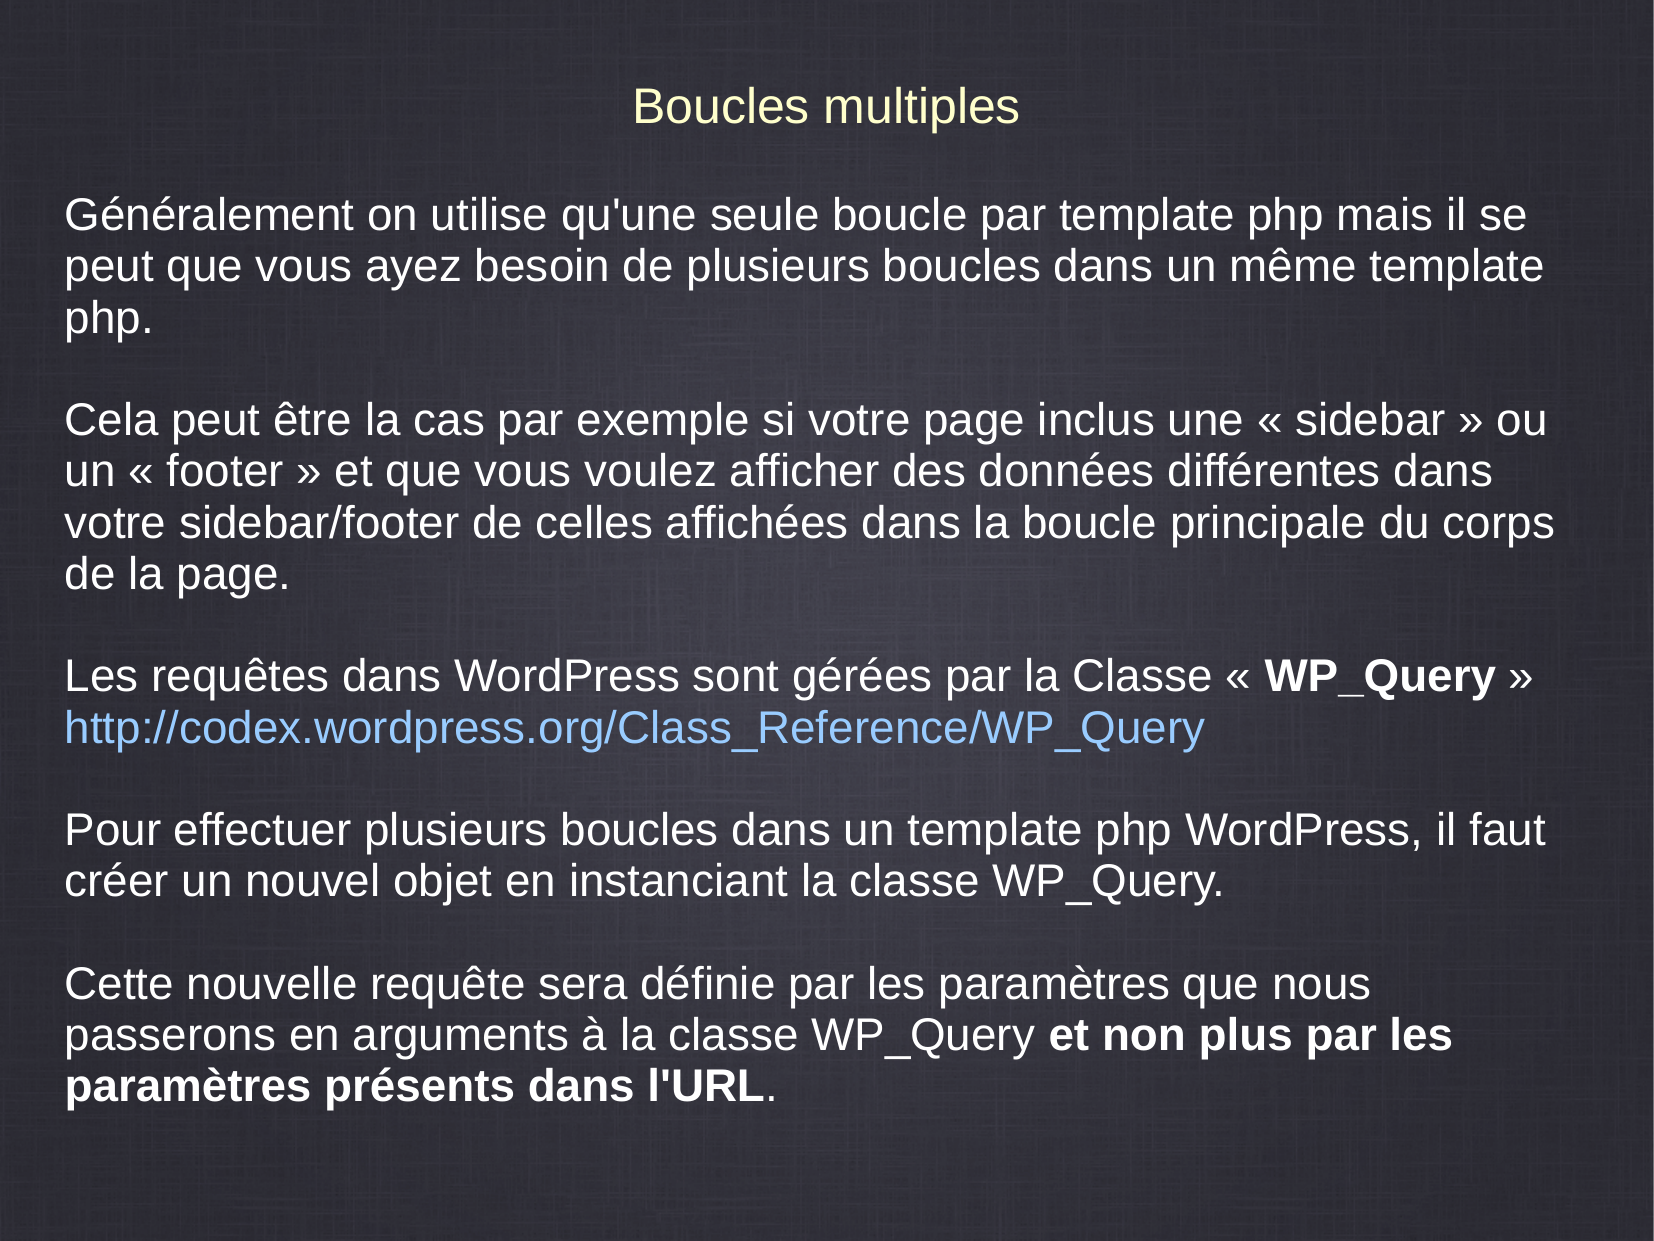

Boucles multiples
Généralement on utilise qu'une seule boucle par template php mais il se peut que vous ayez besoin de plusieurs boucles dans un même template php.
Cela peut être la cas par exemple si votre page inclus une « sidebar » ou un « footer » et que vous voulez afficher des données différentes dans votre sidebar/footer de celles affichées dans la boucle principale du corps de la page.
Les requêtes dans WordPress sont gérées par la Classe « WP_Query »
http://codex.wordpress.org/Class_Reference/WP_Query
Pour effectuer plusieurs boucles dans un template php WordPress, il faut créer un nouvel objet en instanciant la classe WP_Query.
Cette nouvelle requête sera définie par les paramètres que nous passerons en arguments à la classe WP_Query et non plus par les paramètres présents dans l'URL.